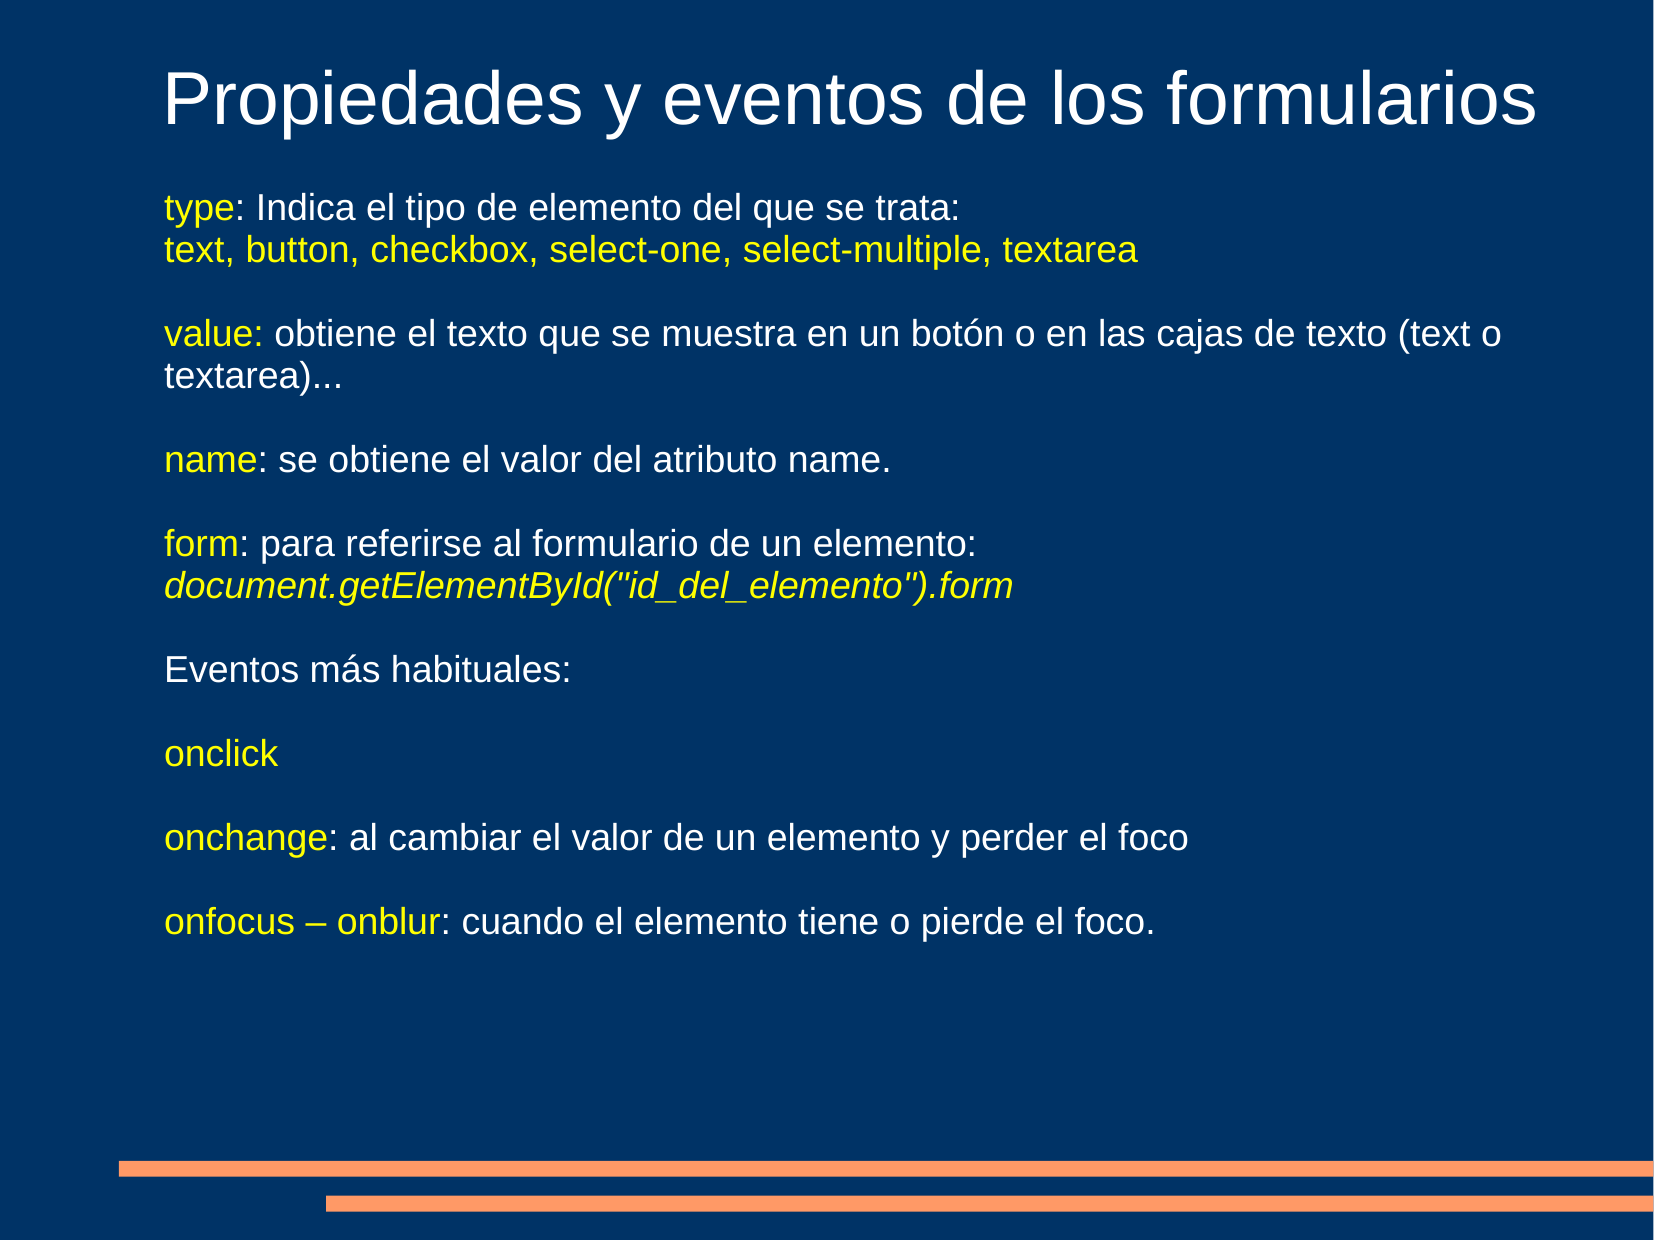

Propiedades y eventos de los formularios
type: Indica el tipo de elemento del que se trata:
text, button, checkbox, select-one, select-multiple, textarea
value: obtiene el texto que se muestra en un botón o en las cajas de texto (text o textarea)...
name: se obtiene el valor del atributo name.
form: para referirse al formulario de un elemento:
document.getElementById("id_del_elemento").form
Eventos más habituales:
onclick
onchange: al cambiar el valor de un elemento y perder el foco
onfocus – onblur: cuando el elemento tiene o pierde el foco.